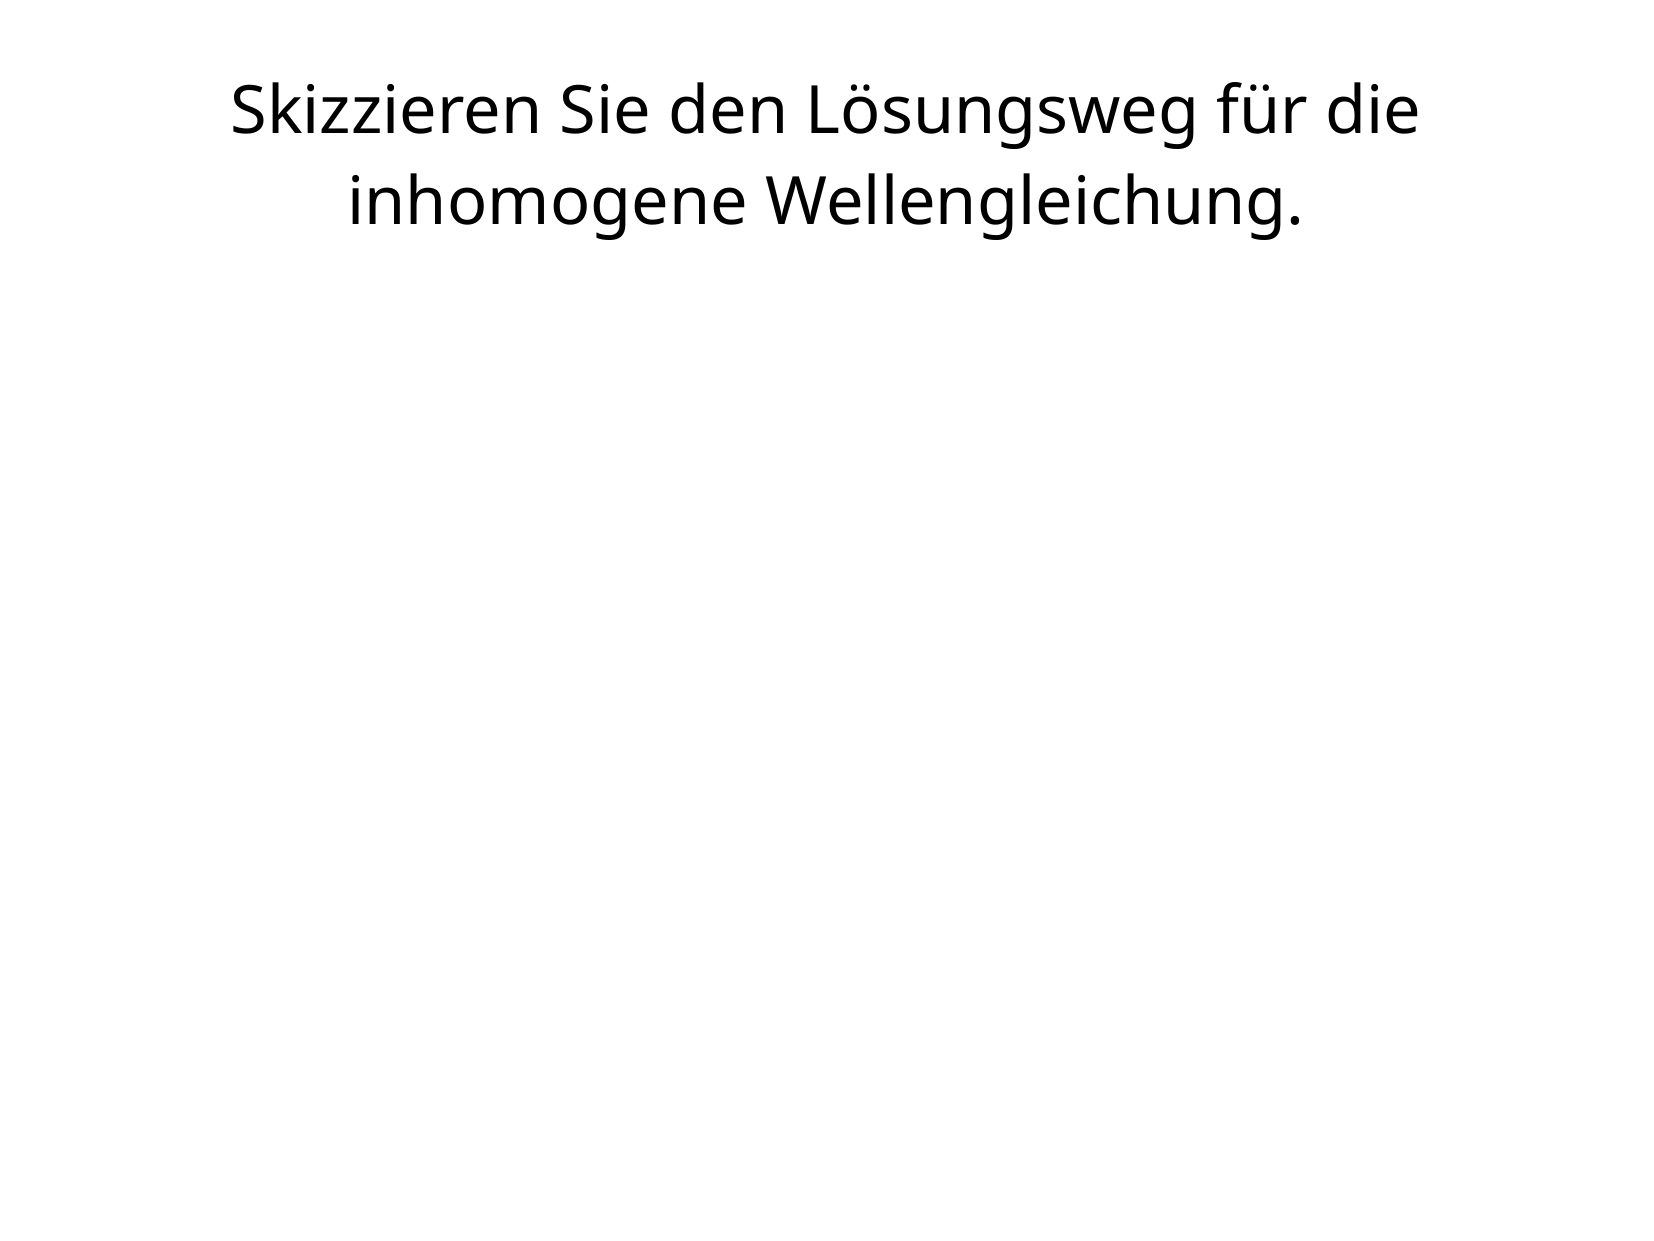

# Skizzieren Sie den Lösungsweg für die inhomogene Wellengleichung.